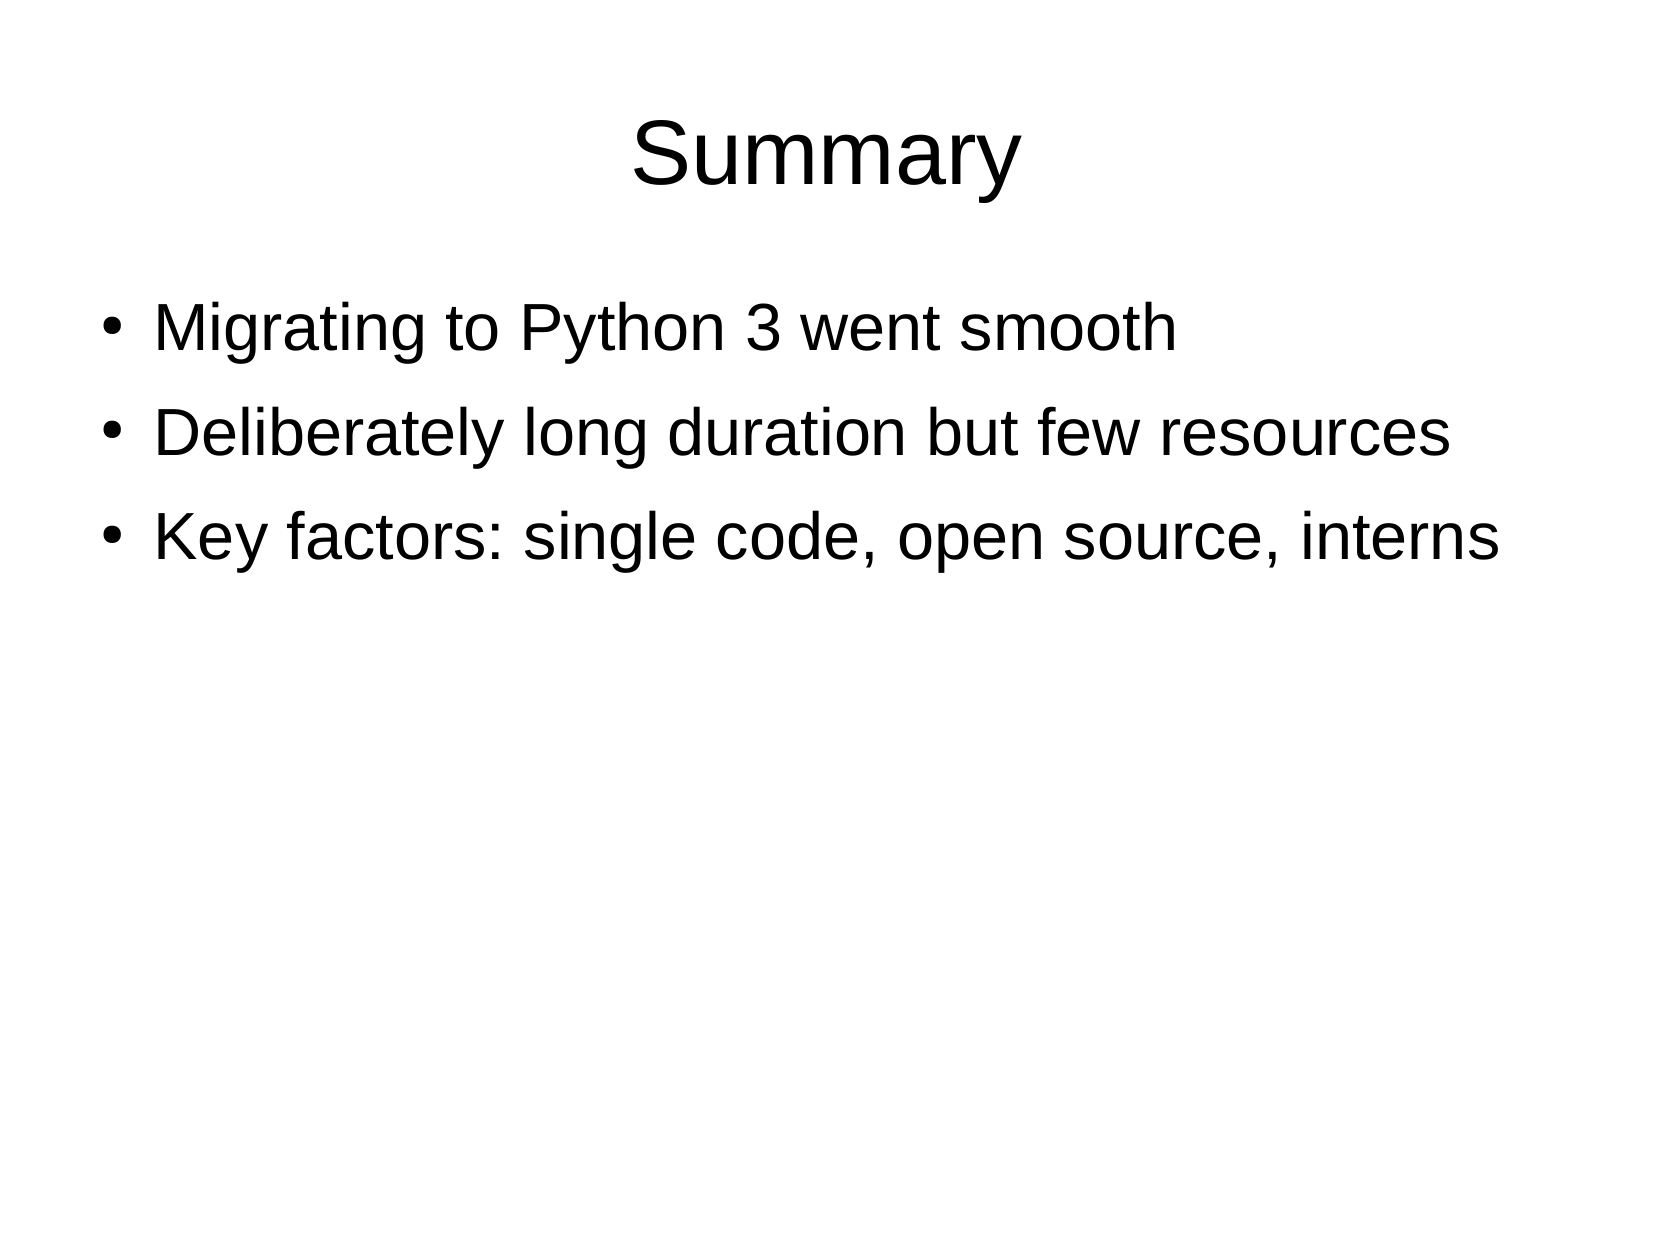

# Summary
Migrating to Python 3 went smooth
Deliberately long duration but few resources
Key factors: single code, open source, interns